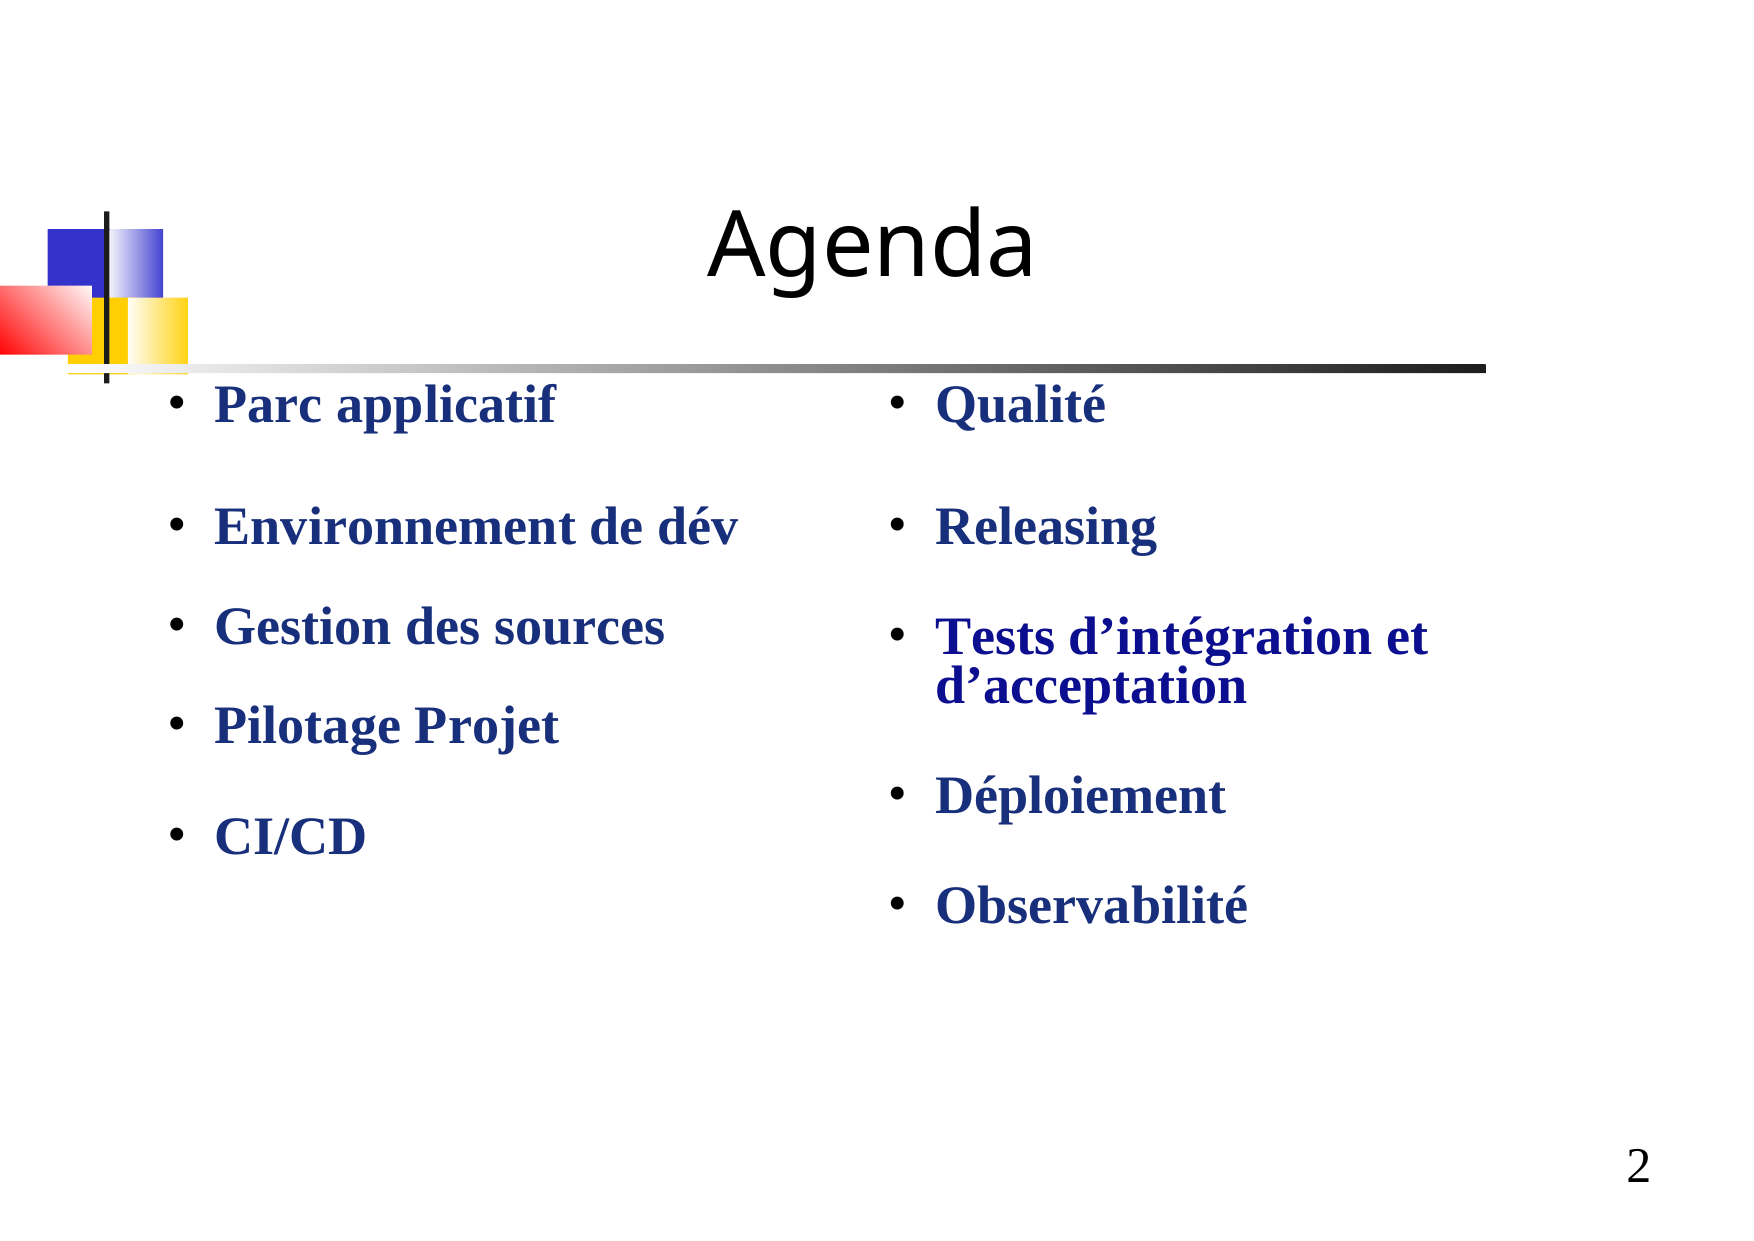

# Agenda
Parc applicatif
Environnement de dév
Gestion des sources
Pilotage Projet
CI/CD
Qualité
Releasing
Tests d’intégration et d’acceptation
Déploiement
Observabilité